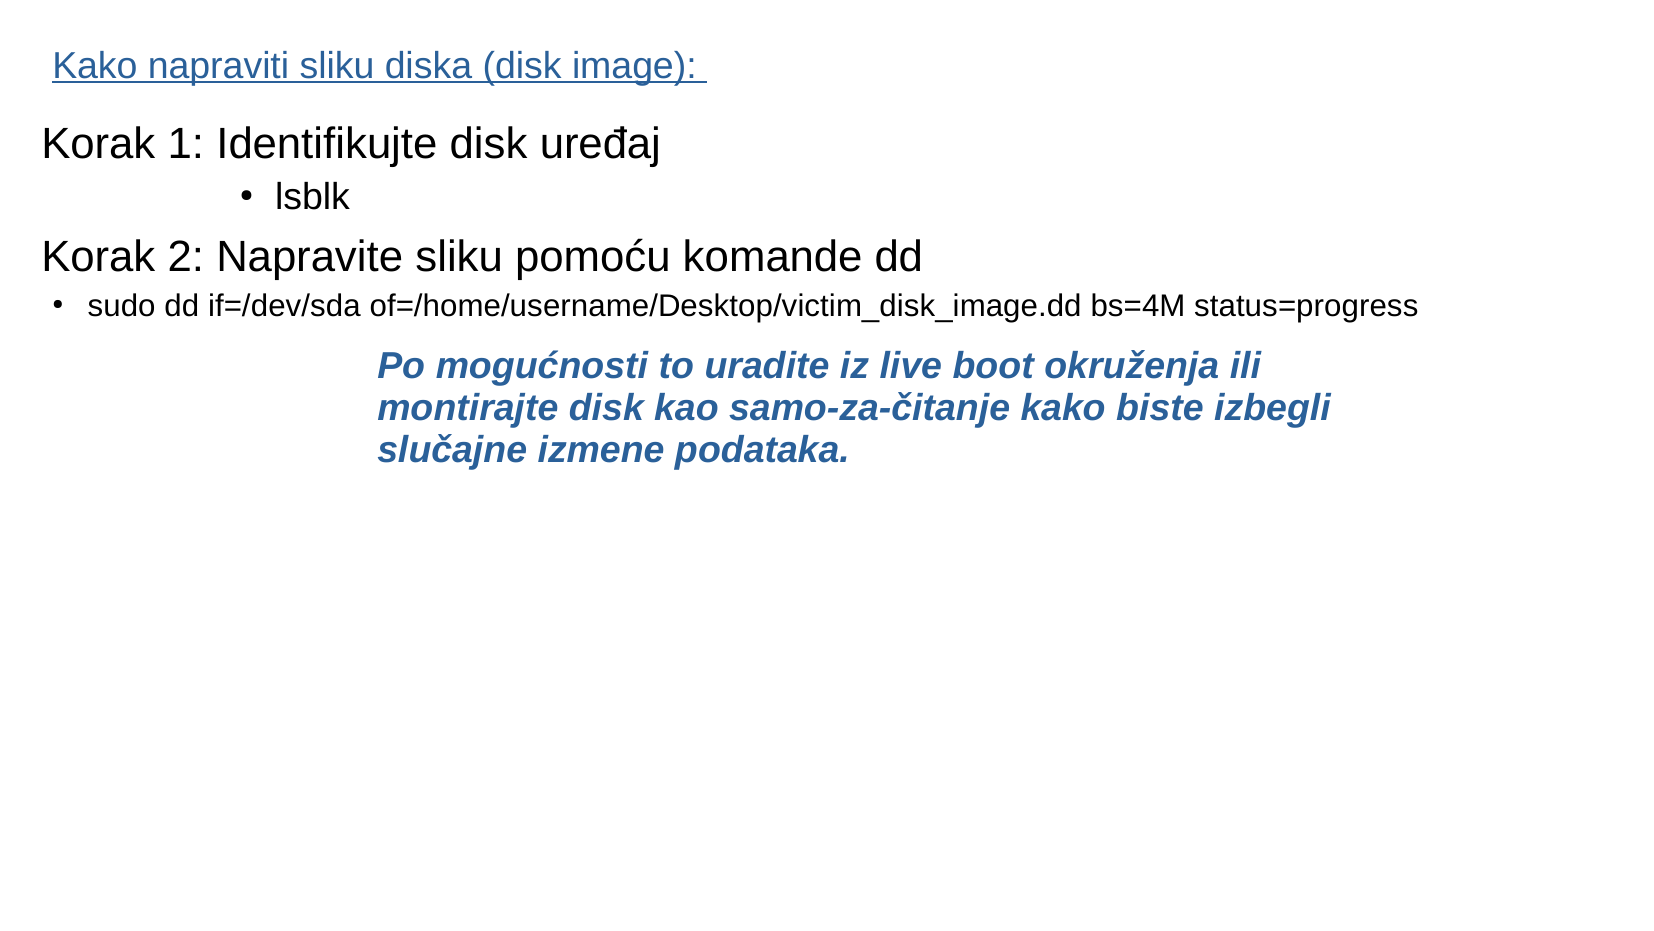

Kako napraviti sliku diska (disk image):
Korak 1: Identifikujte disk uređaj
lsblk
Korak 2: Napravite sliku pomoću komande dd
sudo dd if=/dev/sda of=/home/username/Desktop/victim_disk_image.dd bs=4M status=progress
Po mogućnosti to uradite iz live boot okruženja ili montirajte disk kao samo-za-čitanje kako biste izbegli slučajne izmene podataka.
14